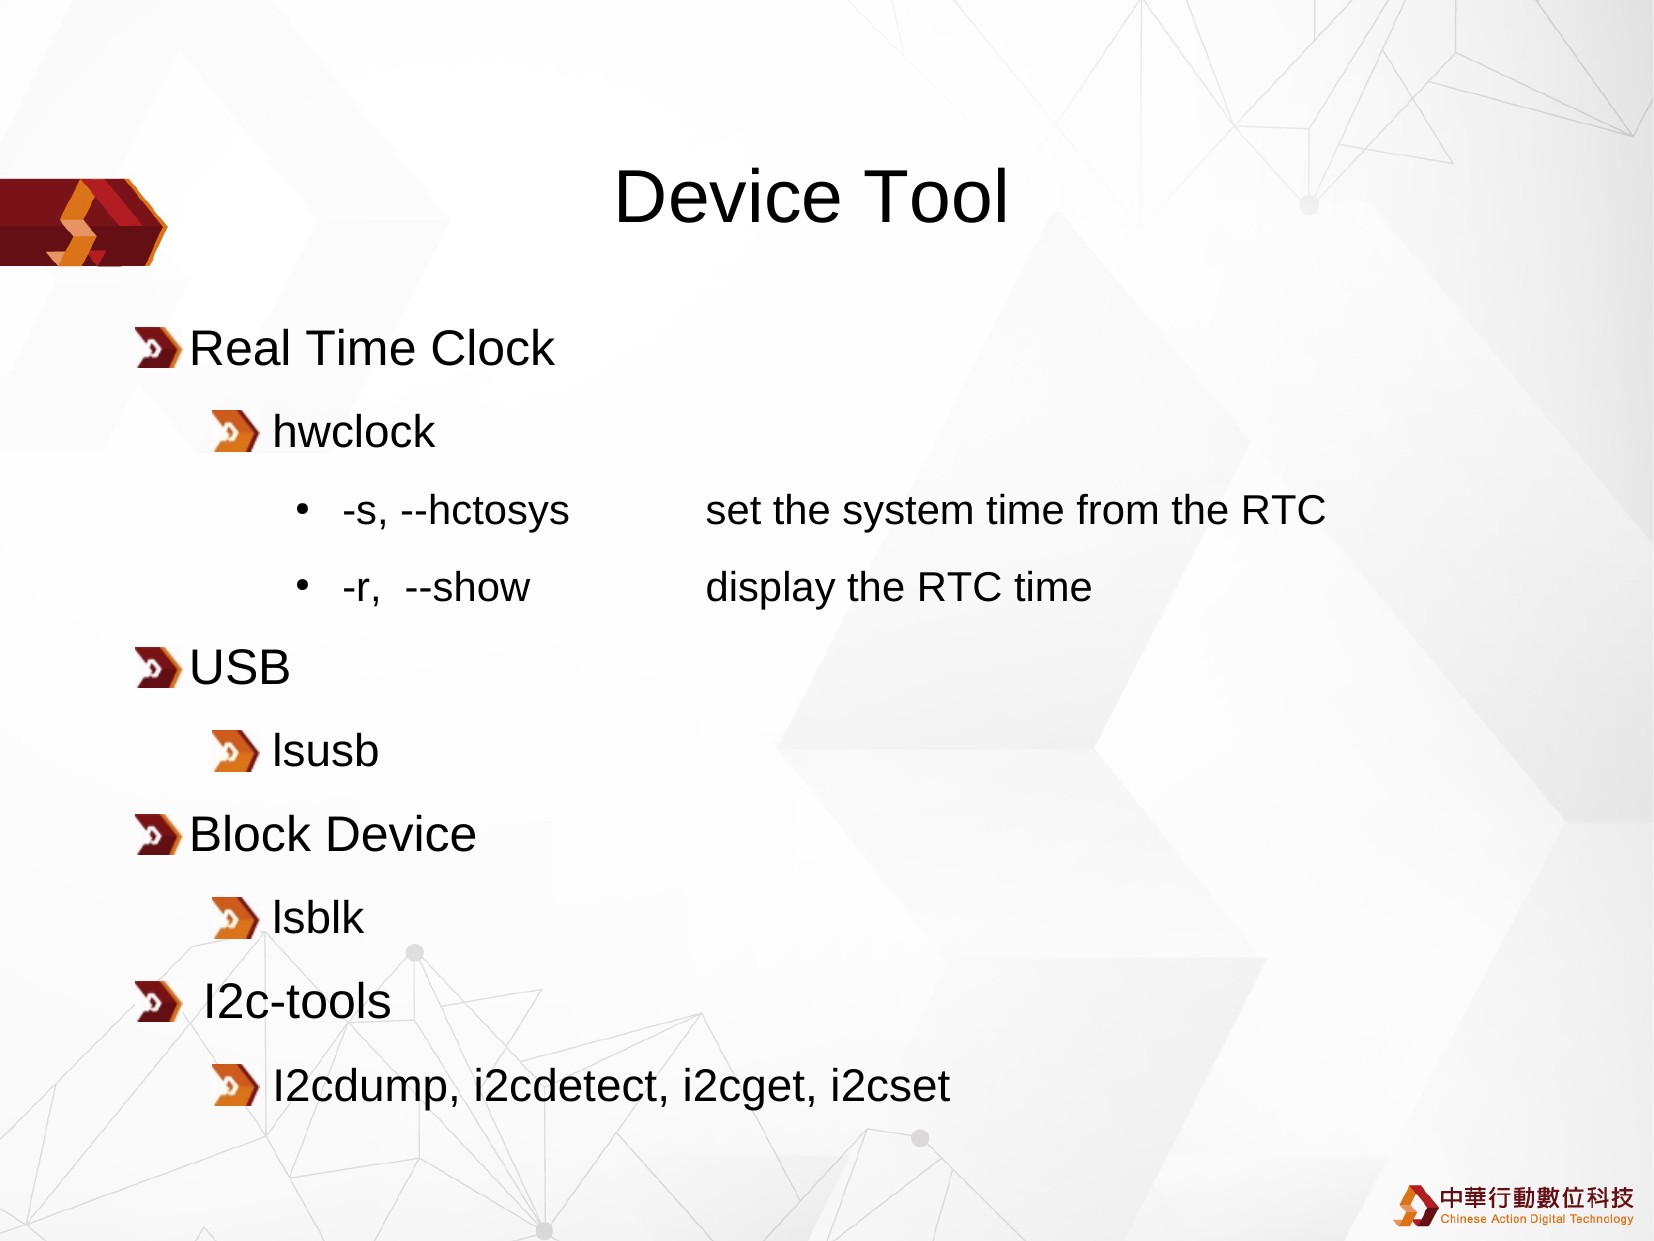

# Device Tool
Real Time Clock
 hwclock
 -s, --hctosys		set the system time from the RTC
 -r, --show			display the RTC time
USB
 lsusb
Block Device
 lsblk
 I2c-tools
 I2cdump, i2cdetect, i2cget, i2cset